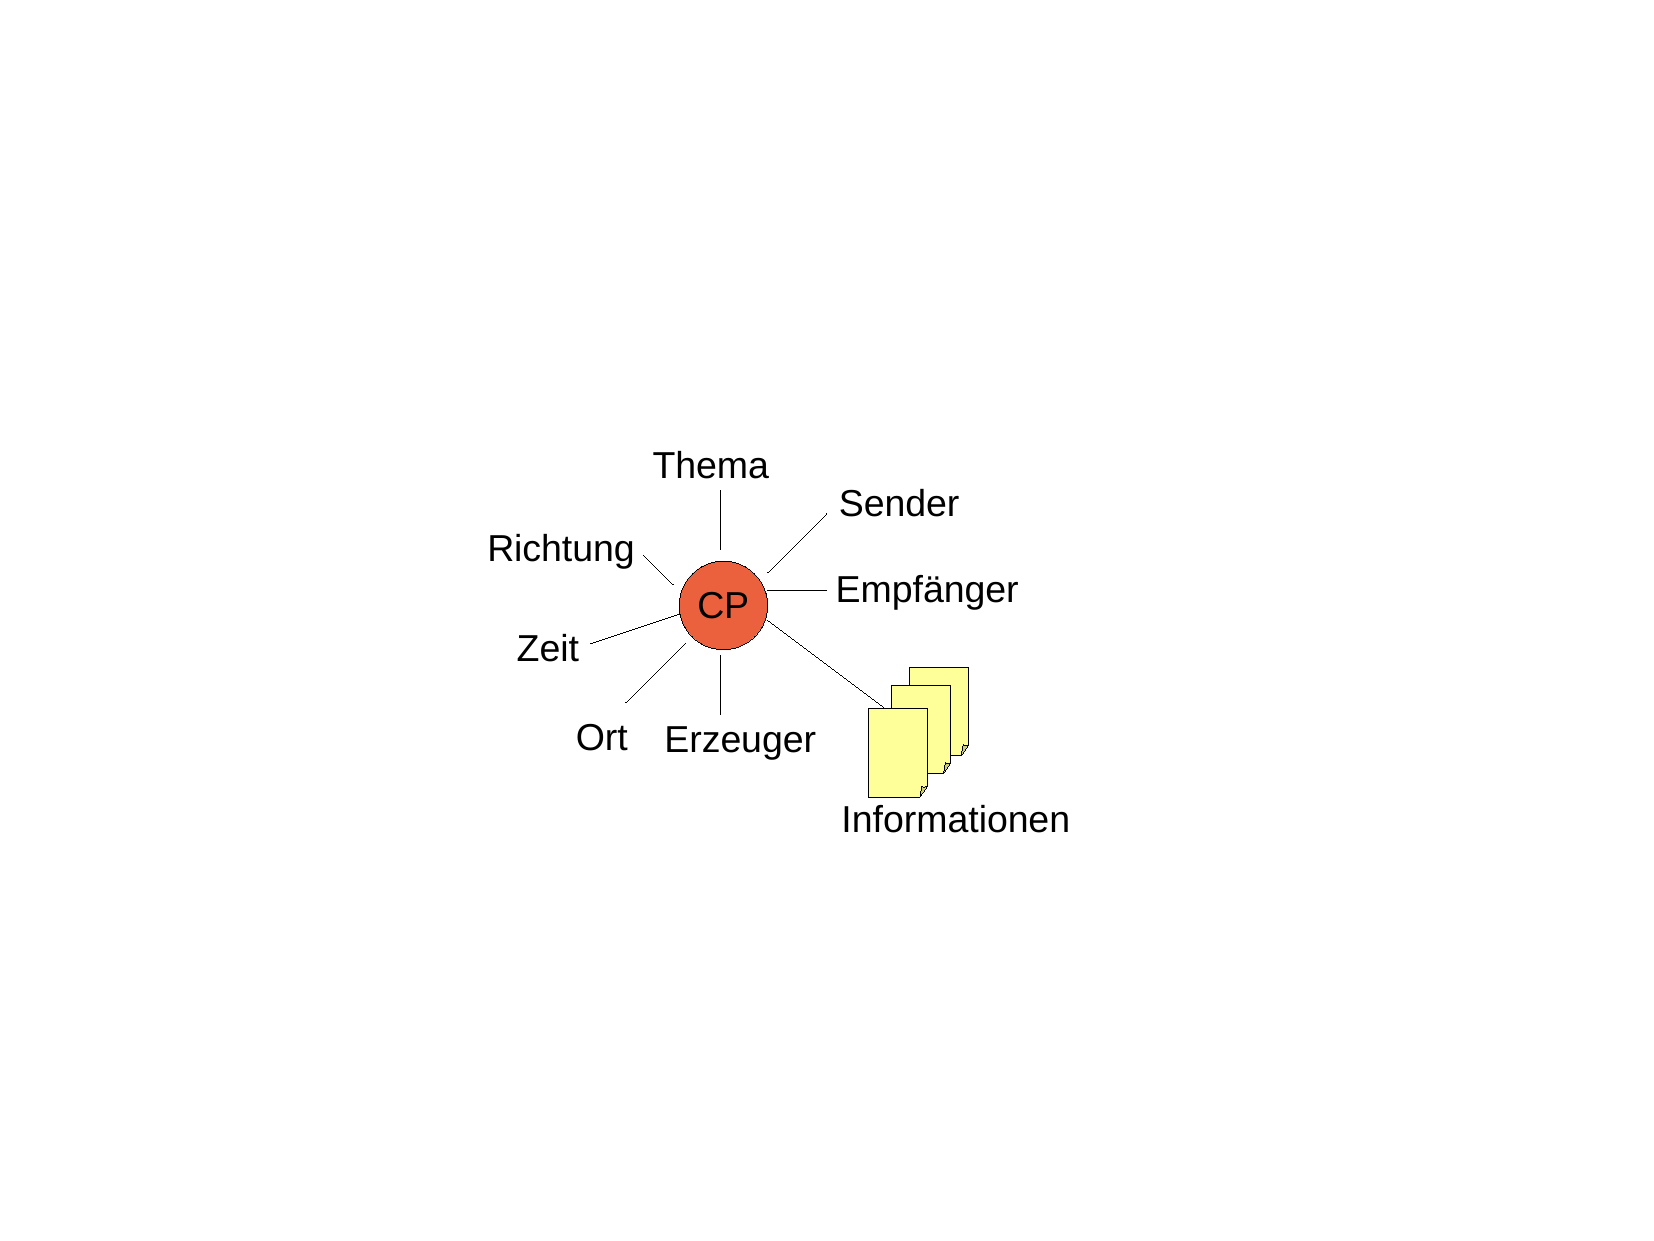

Thema
Sender
Richtung
CP
Empfänger
Zeit
Ort
Erzeuger
Informationen